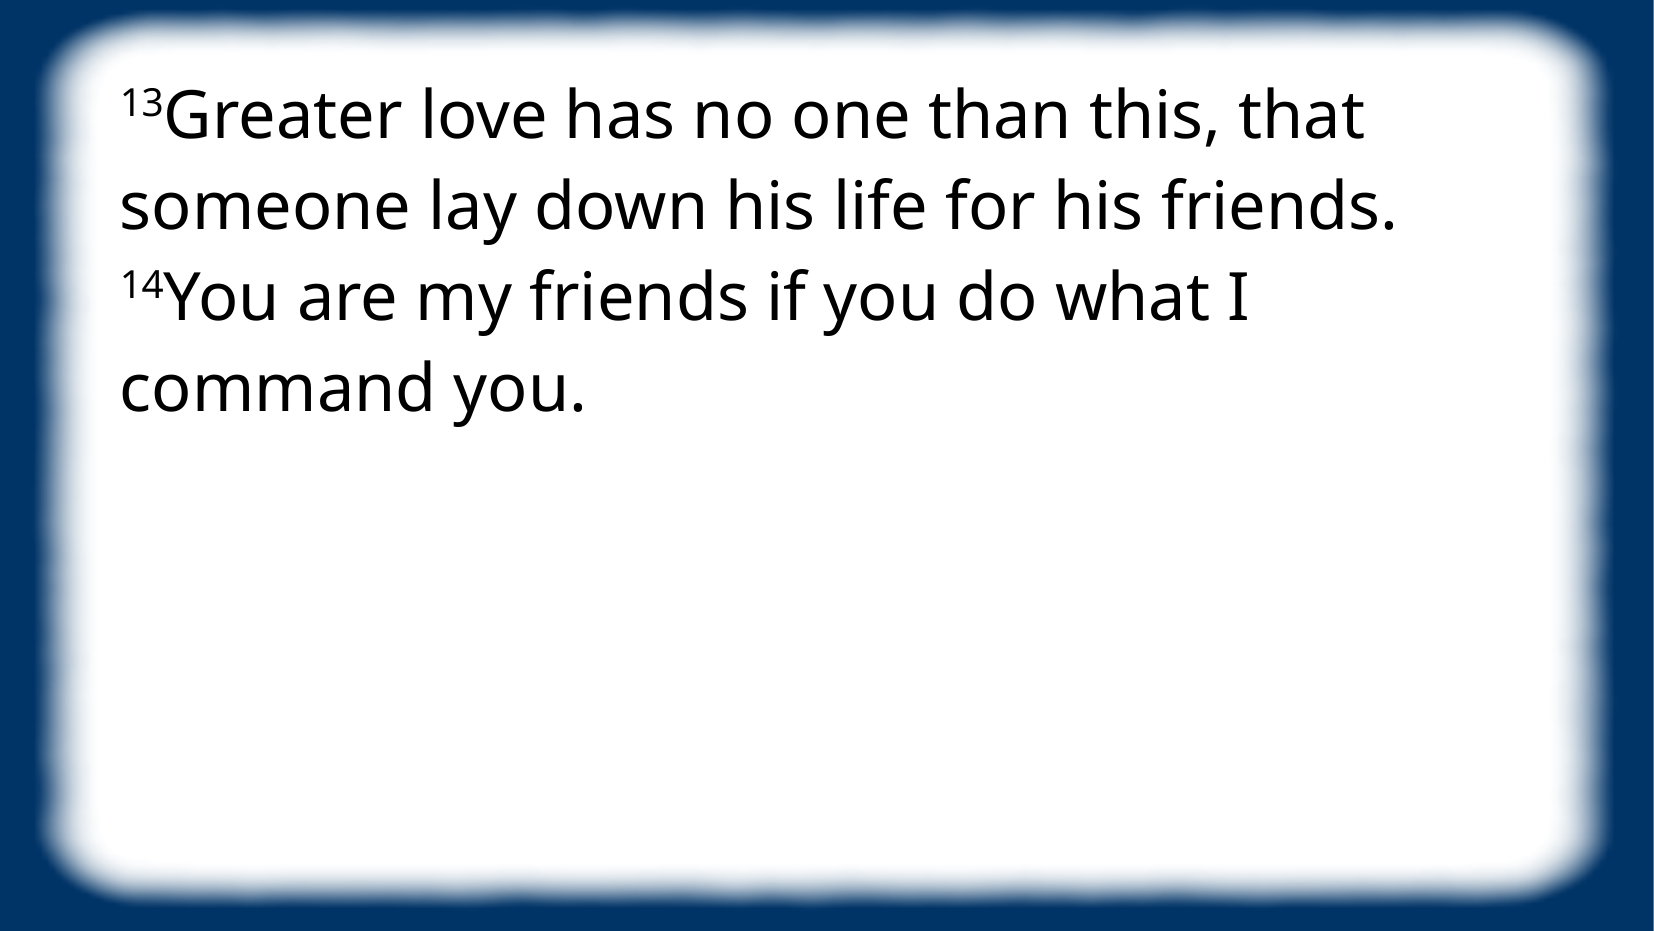

13Greater love has no one than this, that someone lay down his life for his friends. 14You are my friends if you do what I command you.